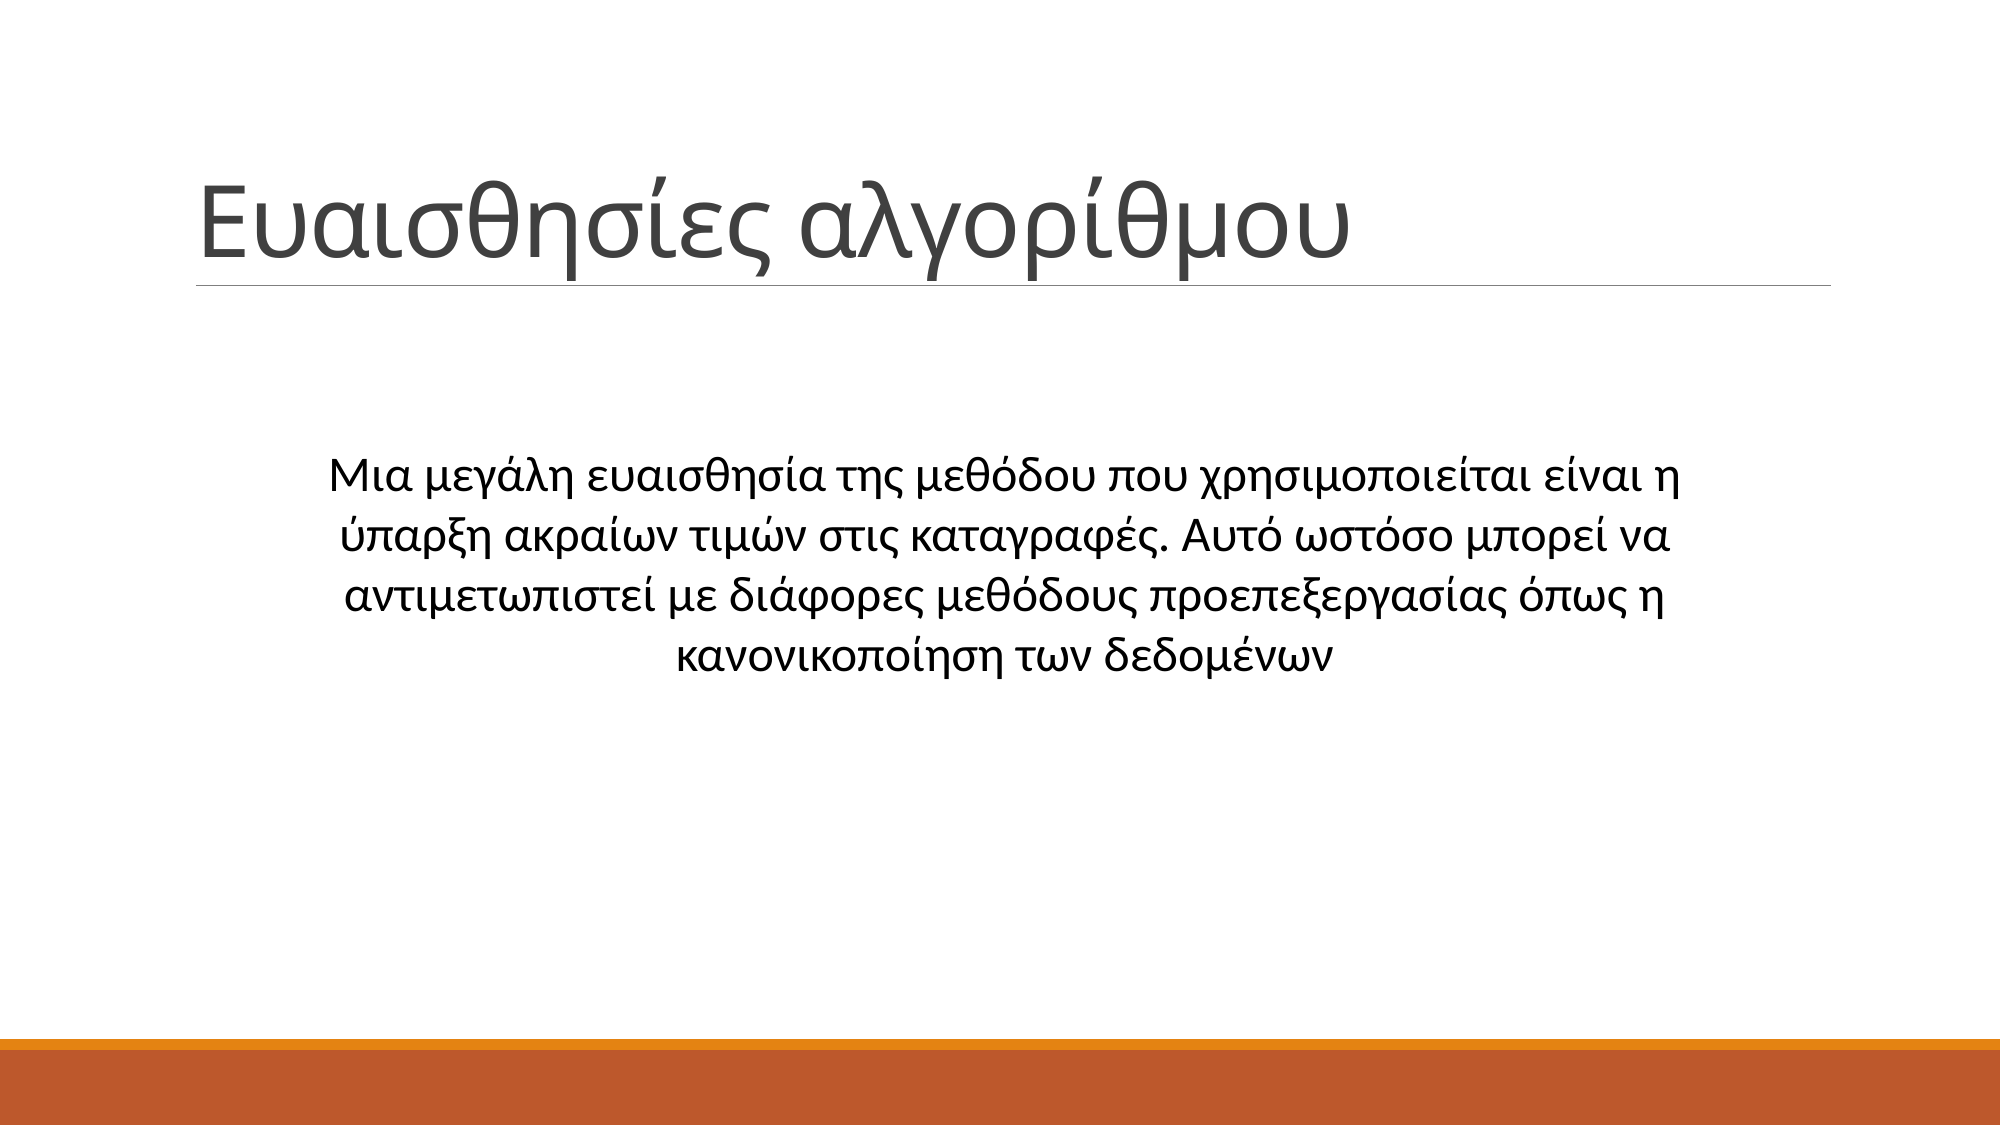

# Ευαισθησίες αλγορίθμου
Μια μεγάλη ευαισθησία της μεθόδου που χρησιμοποιείται είναι η ύπαρξη ακραίων τιμών στις καταγραφές. Αυτό ωστόσο μπορεί να αντιμετωπιστεί με διάφορες μεθόδους προεπεξεργασίας όπως η κανονικοποίηση των δεδομένων